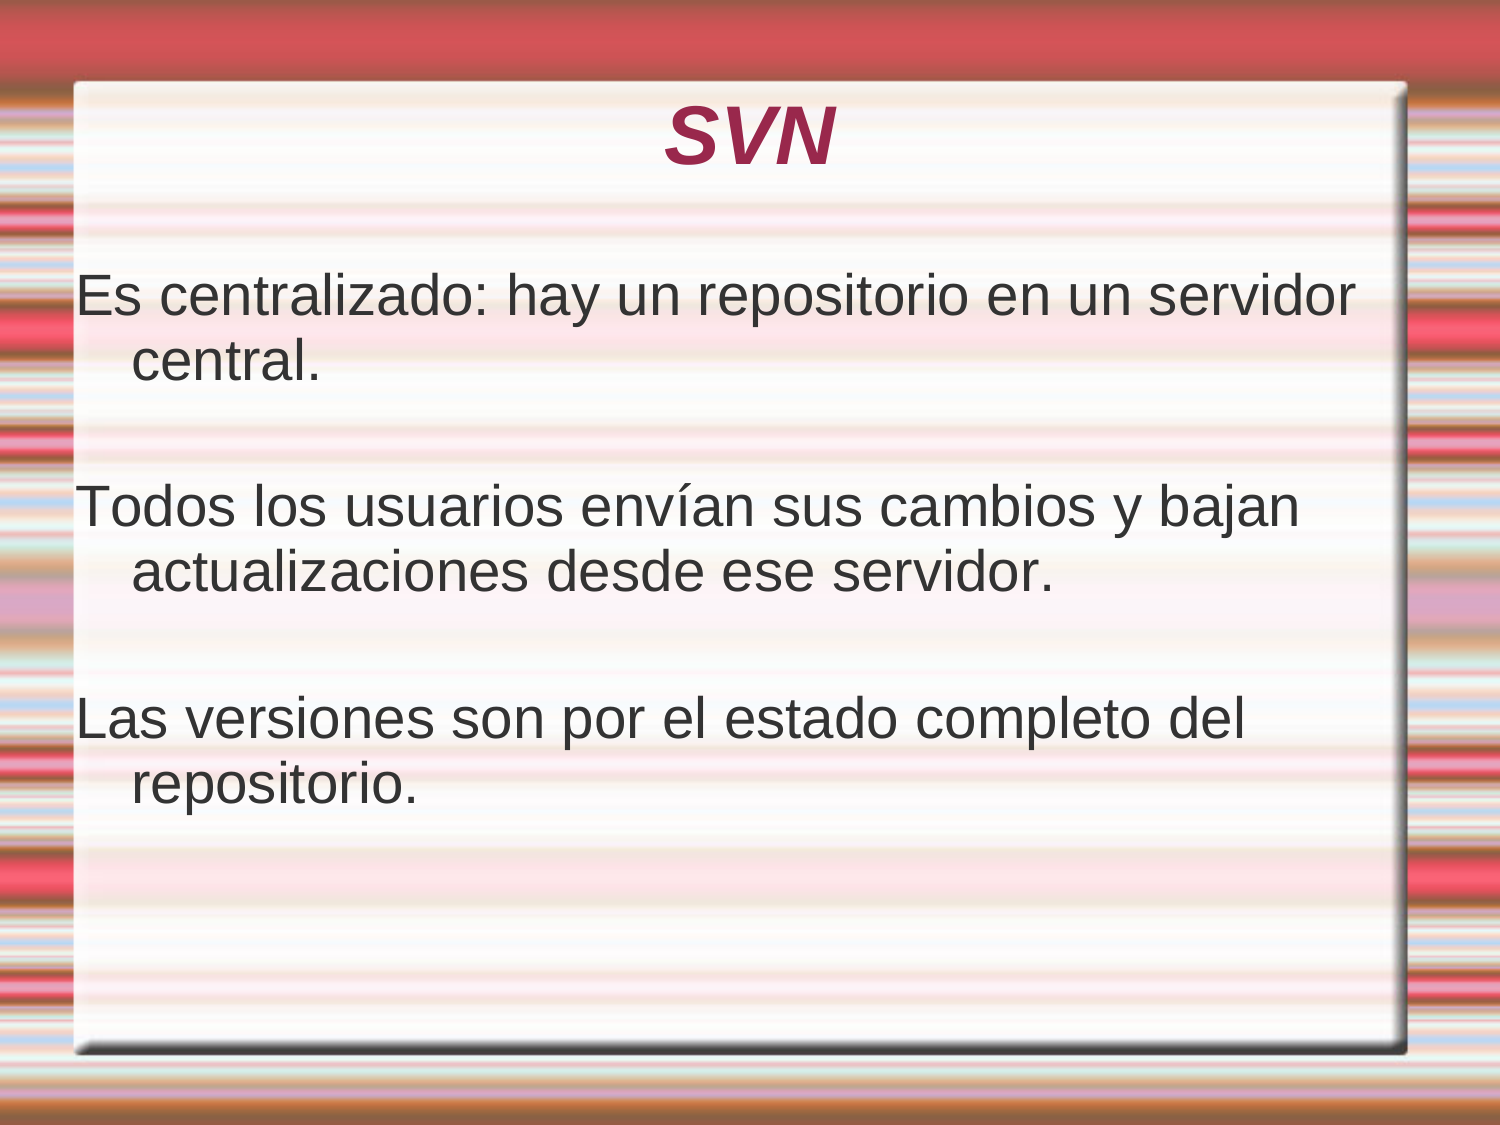

# SVN
Es centralizado: hay un repositorio en un servidor central.
Todos los usuarios envían sus cambios y bajan actualizaciones desde ese servidor.
Las versiones son por el estado completo del repositorio.